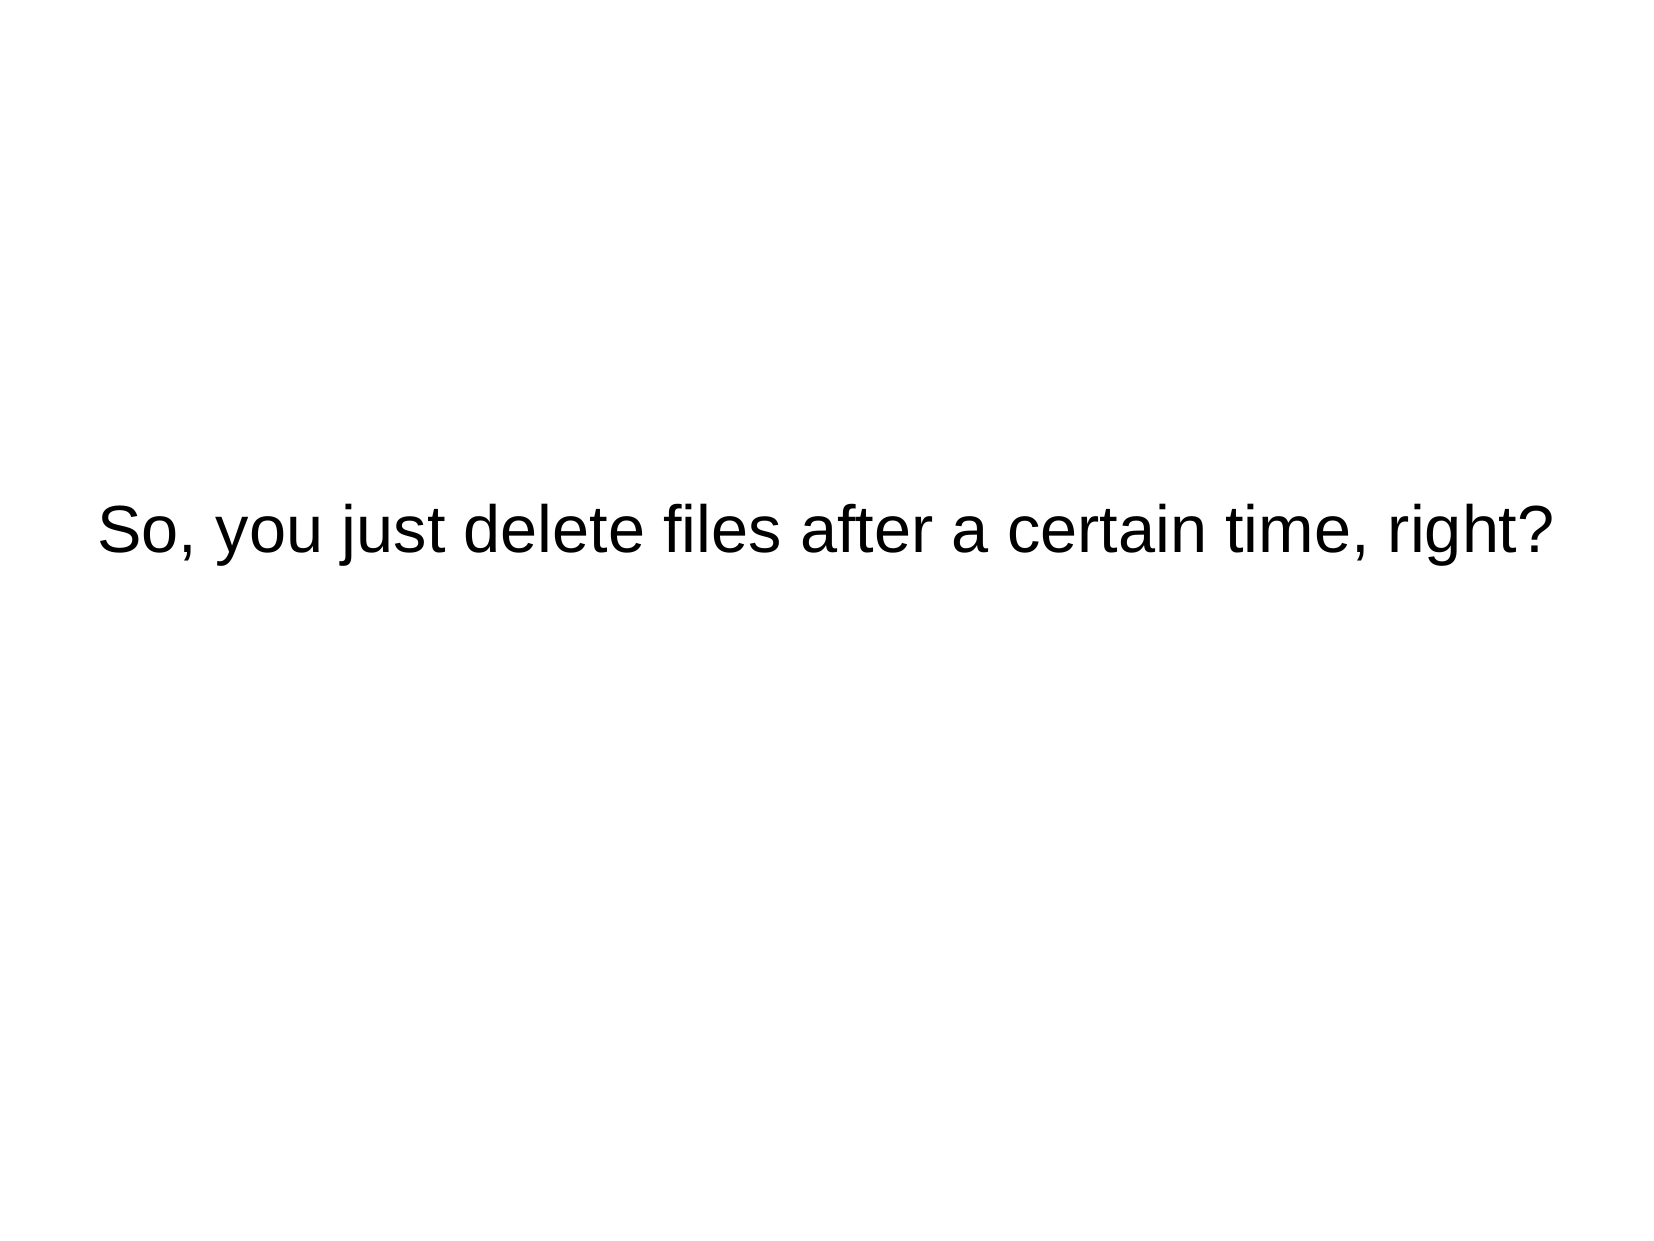

# So, you just delete files after a certain time, right?